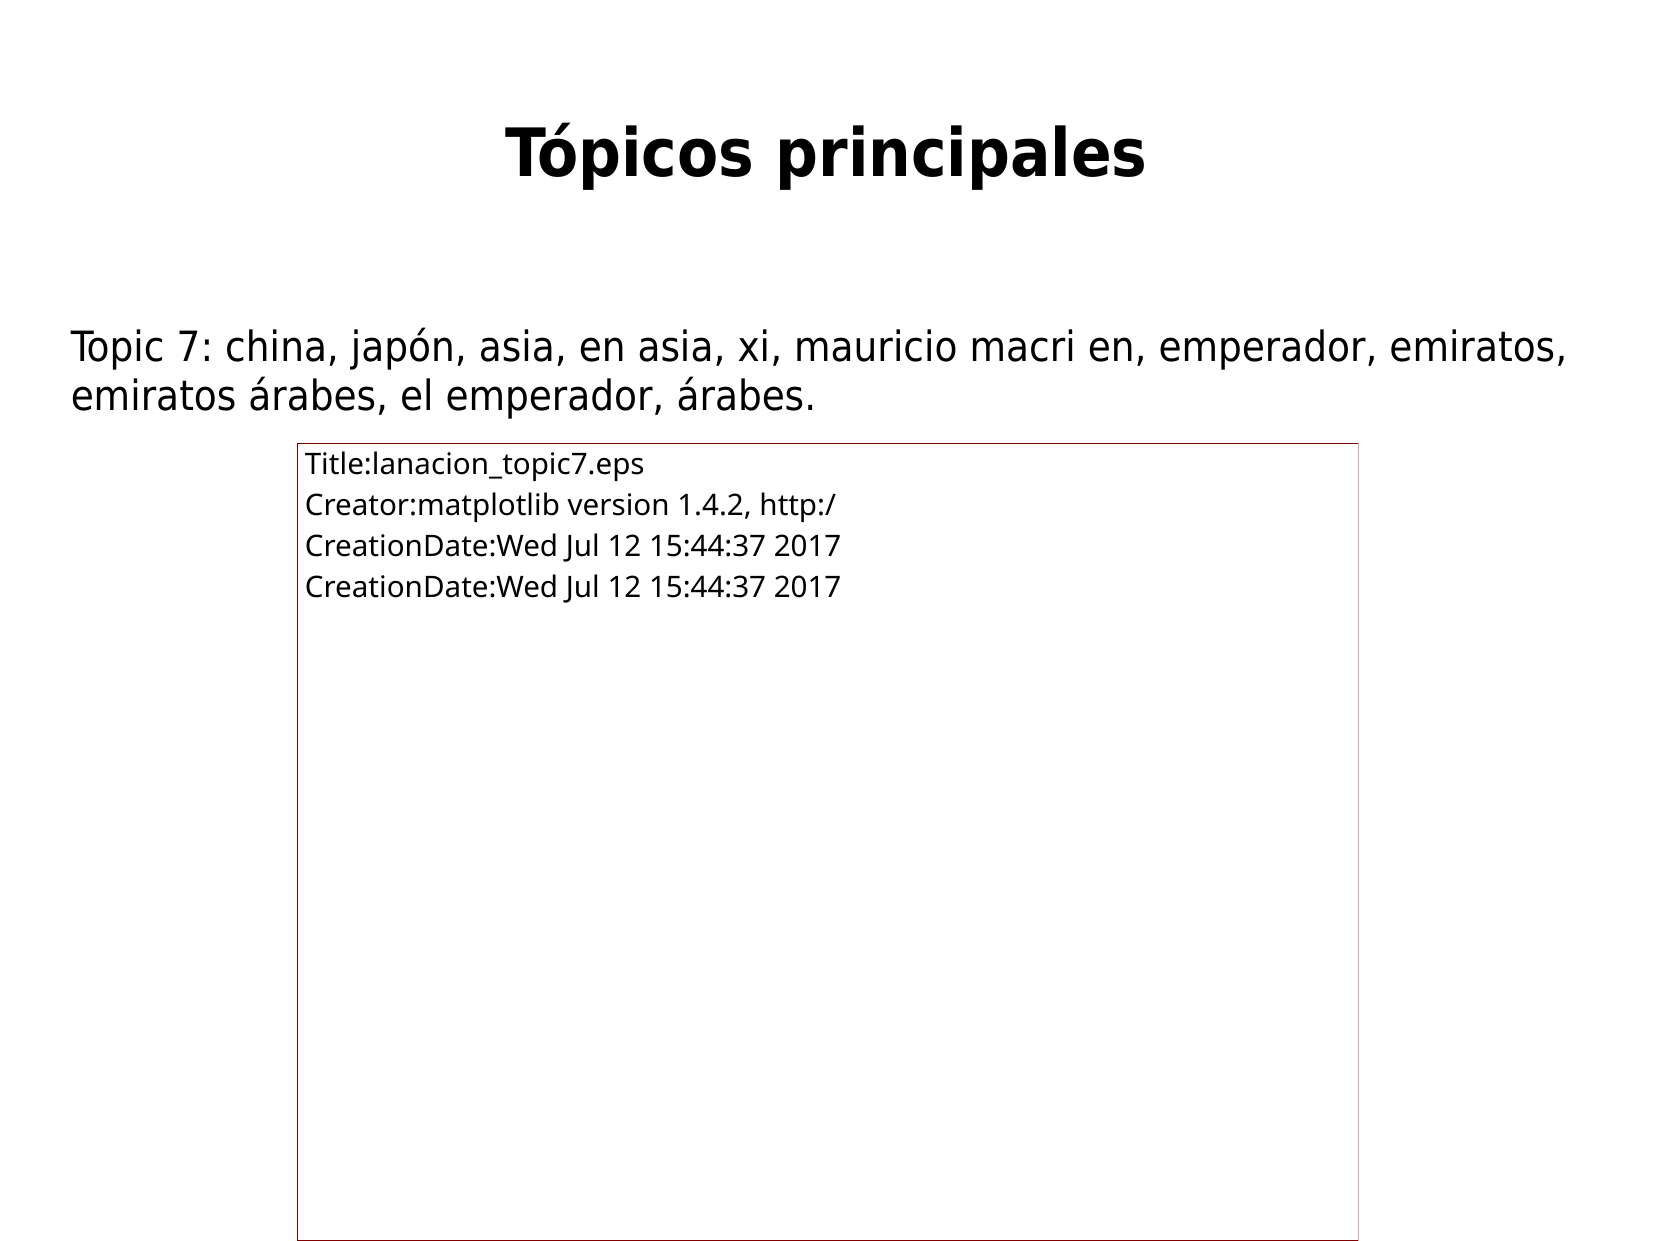

# Tópicos principales
Topic 7: china, japón, asia, en asia, xi, mauricio macri en, emperador, emiratos, emiratos árabes, el emperador, árabes.